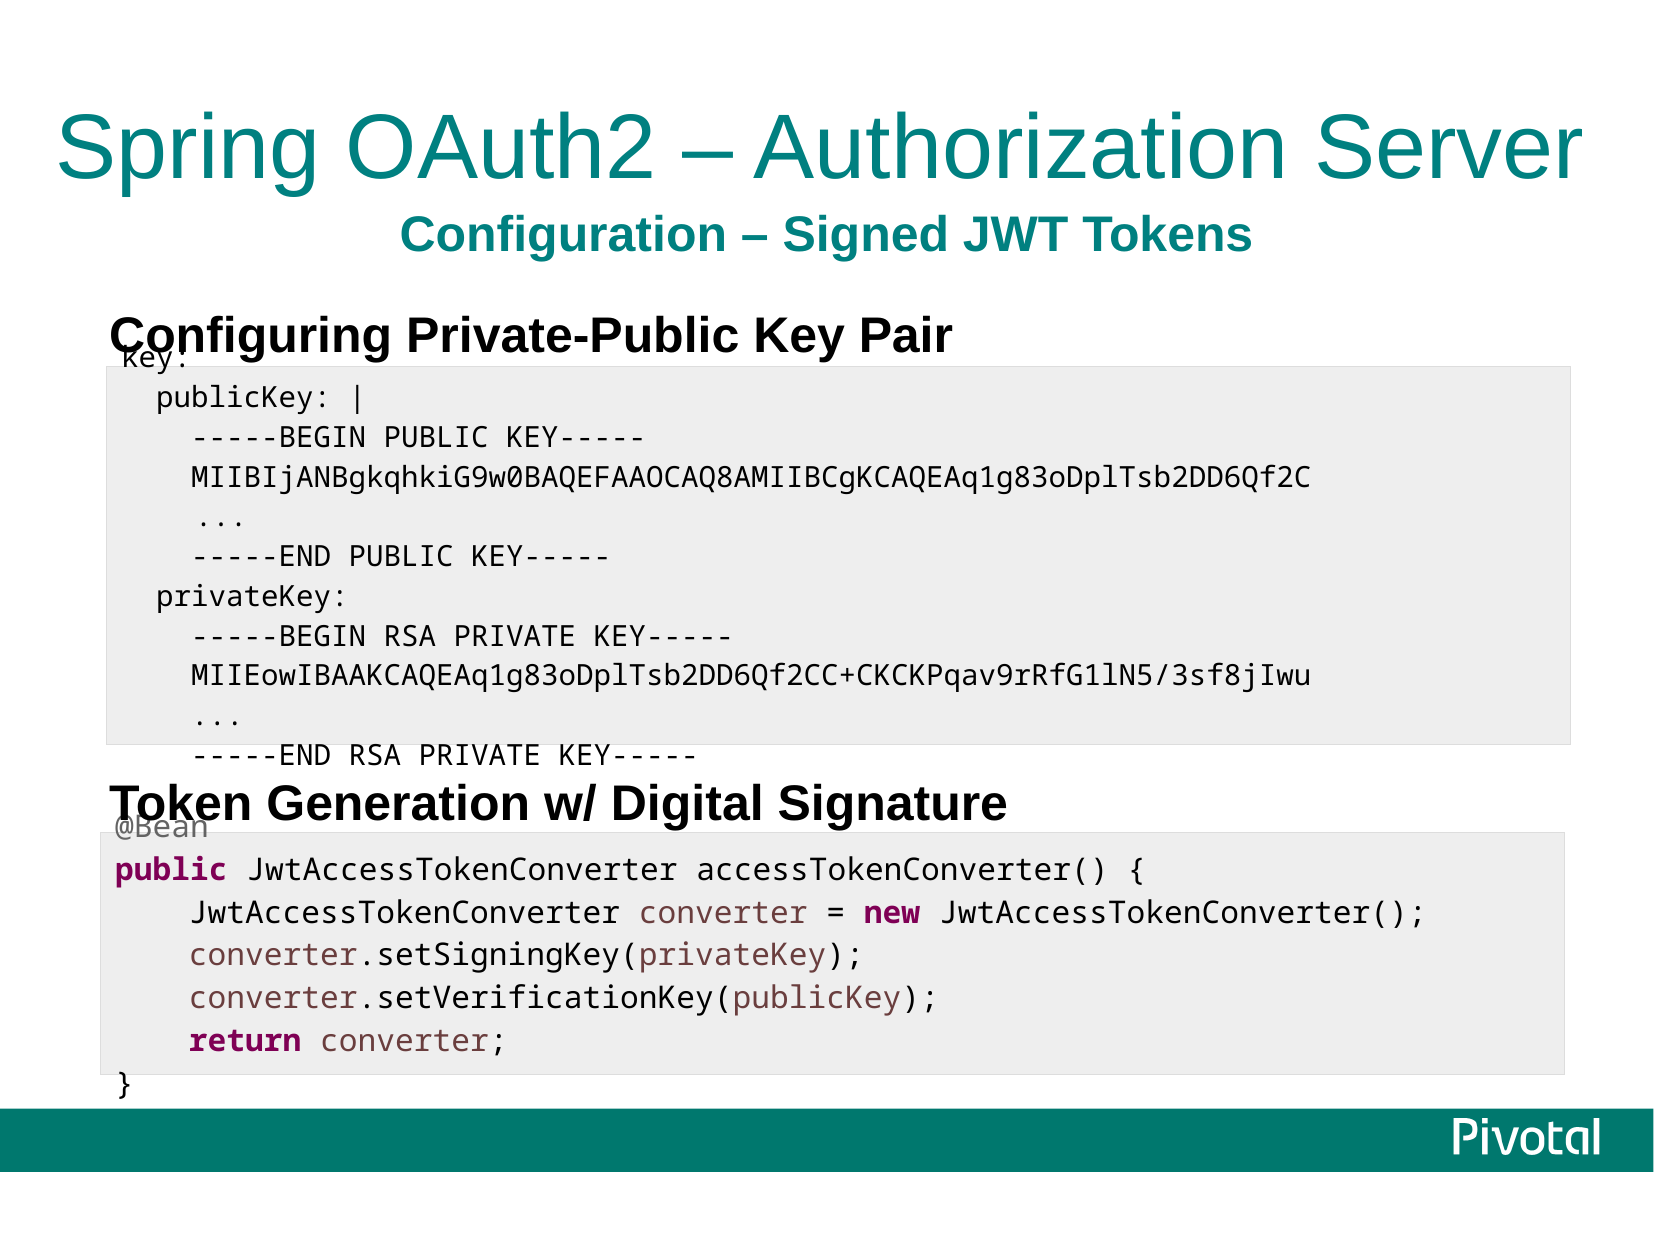

# Spring OAuth2 – Authorization Server
Configuration – Signed JWT Tokens
Configuring Private-Public Key Pair
key:
 publicKey: |
 -----BEGIN PUBLIC KEY-----
 MIIBIjANBgkqhkiG9w0BAQEFAAOCAQ8AMIIBCgKCAQEAq1g83oDplTsb2DD6Qf2C
	...
 -----END PUBLIC KEY-----
 privateKey:
 -----BEGIN RSA PRIVATE KEY-----
 MIIEowIBAAKCAQEAq1g83oDplTsb2DD6Qf2CC+CKCKPqav9rRfG1lN5/3sf8jIwu
 ...
 -----END RSA PRIVATE KEY-----
Token Generation w/ Digital Signature
@Bean
public JwtAccessTokenConverter accessTokenConverter() {
	JwtAccessTokenConverter converter = new JwtAccessTokenConverter();
	converter.setSigningKey(privateKey);
	converter.setVerificationKey(publicKey);
	return converter;
}